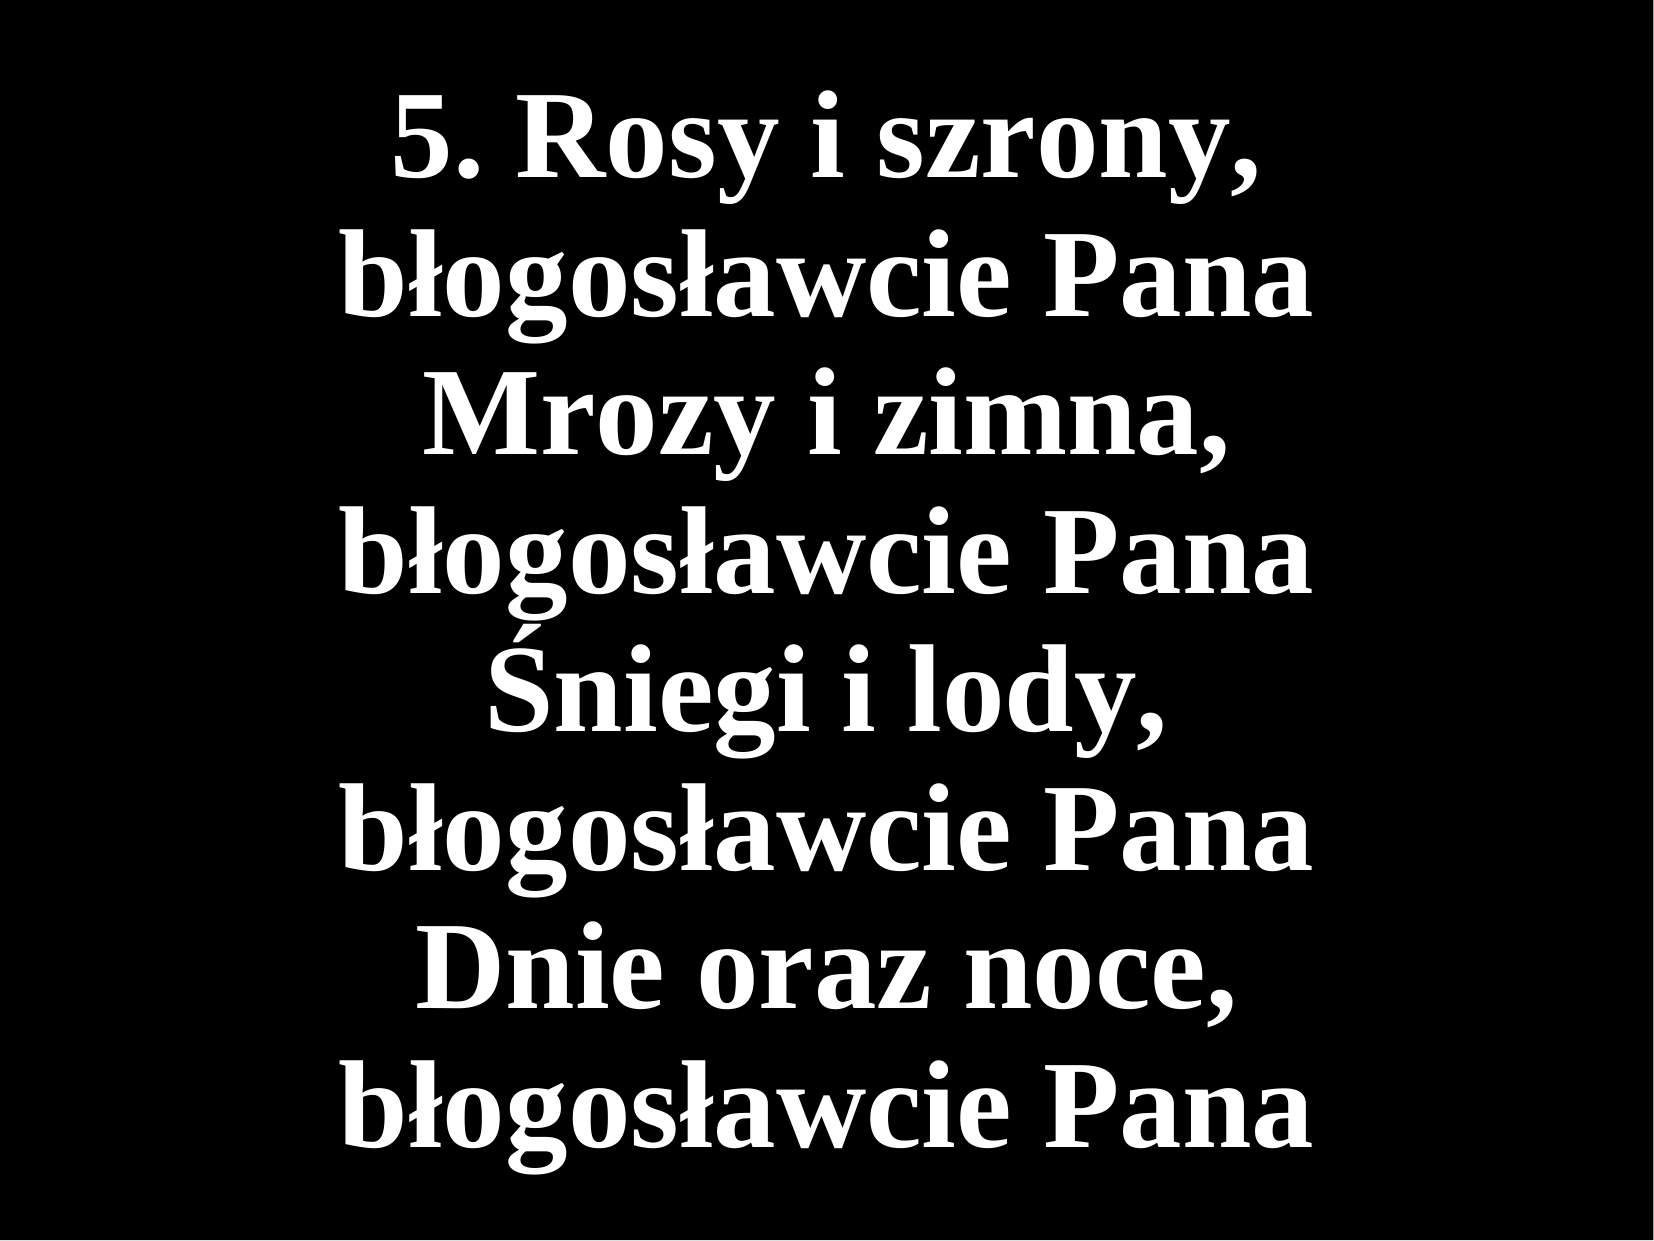

# 5. Rosy i szrony, błogosławcie Pana Mrozy i zimna, błogosławcie Pana Śniegi i lody, błogosławcie Pana Dnie oraz noce, błogosławcie Pana